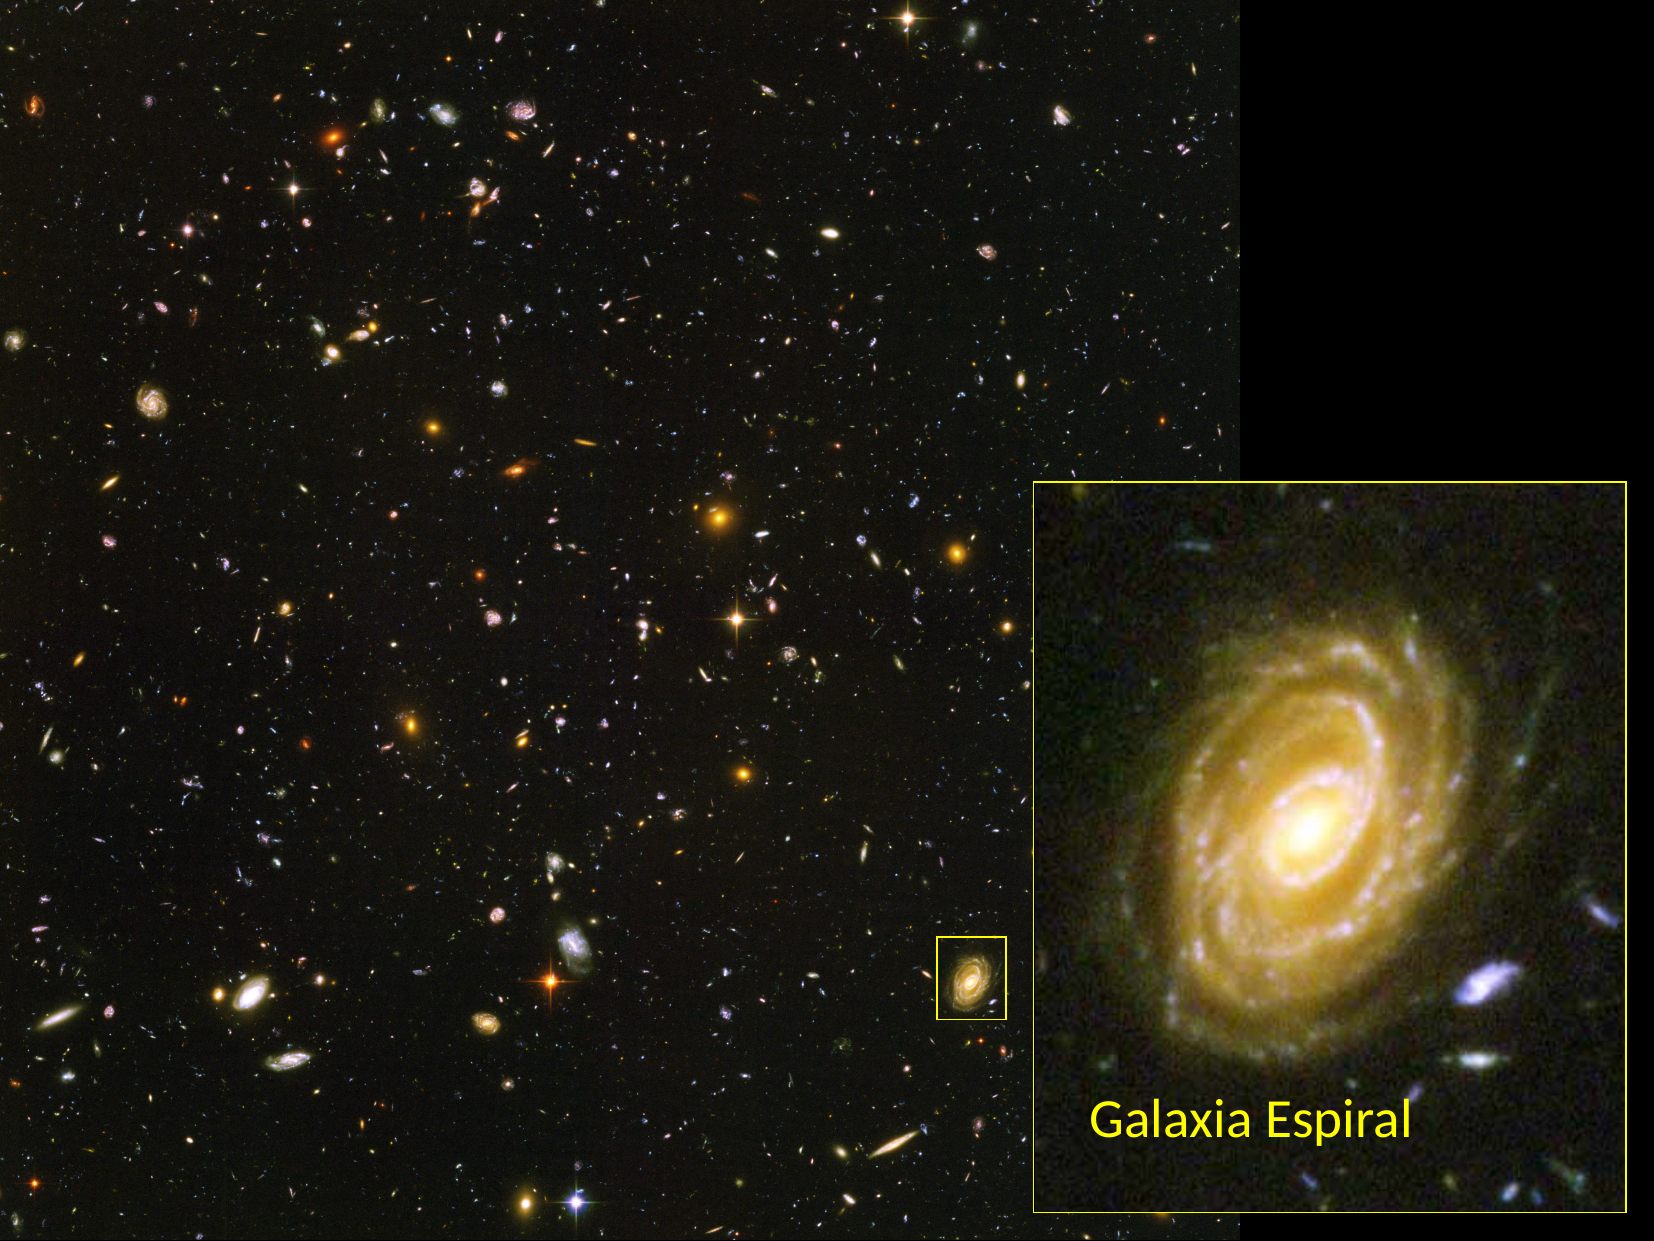

# Clasificación Galáctica
Galaxia Espiral
Astronomía (Asorey)
27